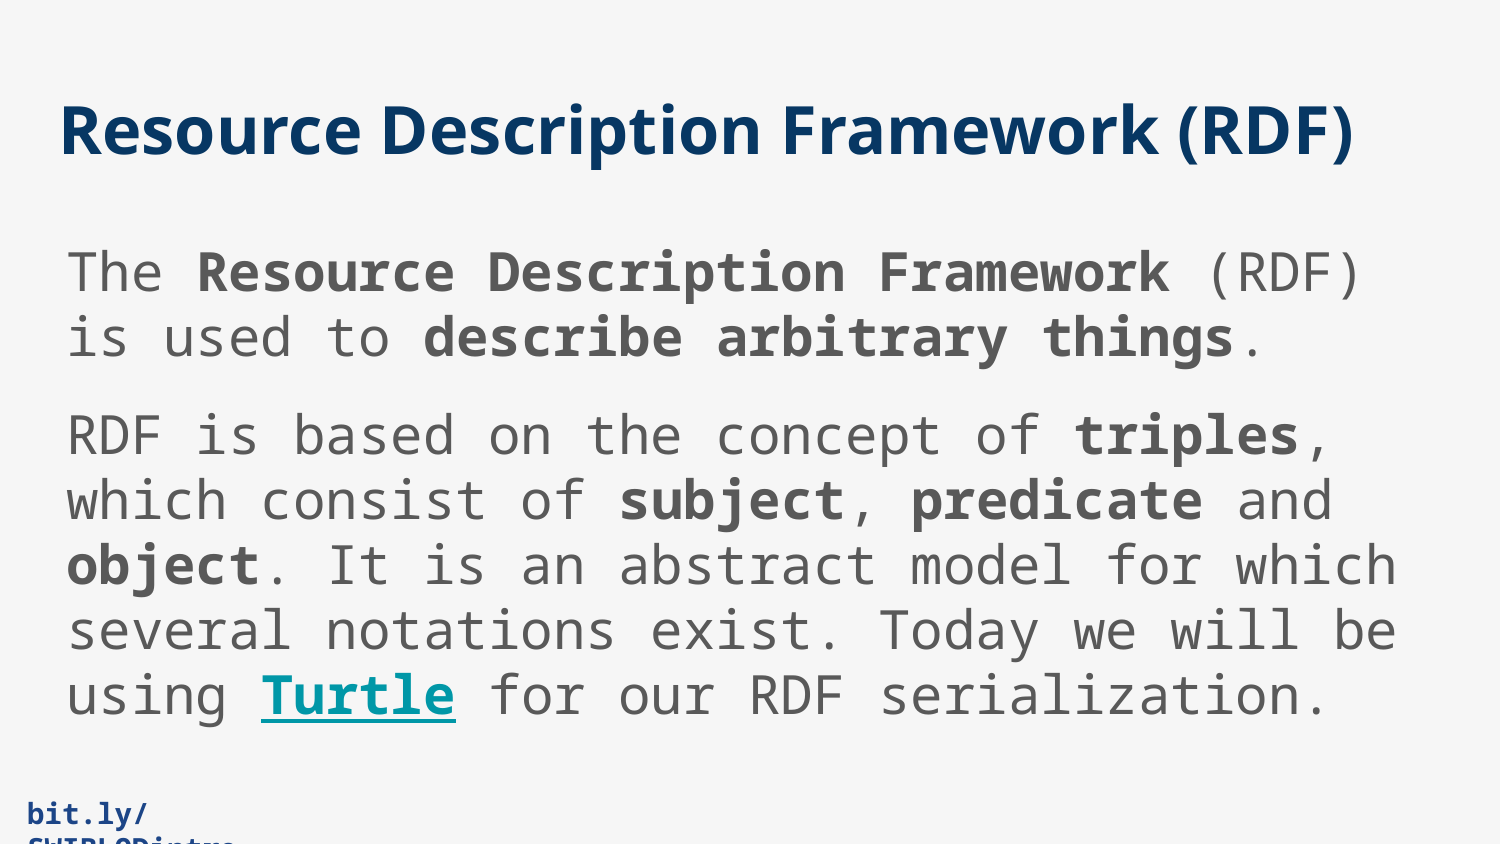

# Resource Description Framework (RDF)
The Resource Description Framework (RDF) is used to describe arbitrary things.
RDF is based on the concept of triples, which consist of subject, predicate and object. It is an abstract model for which several notations exist. Today we will be using Turtle for our RDF serialization.